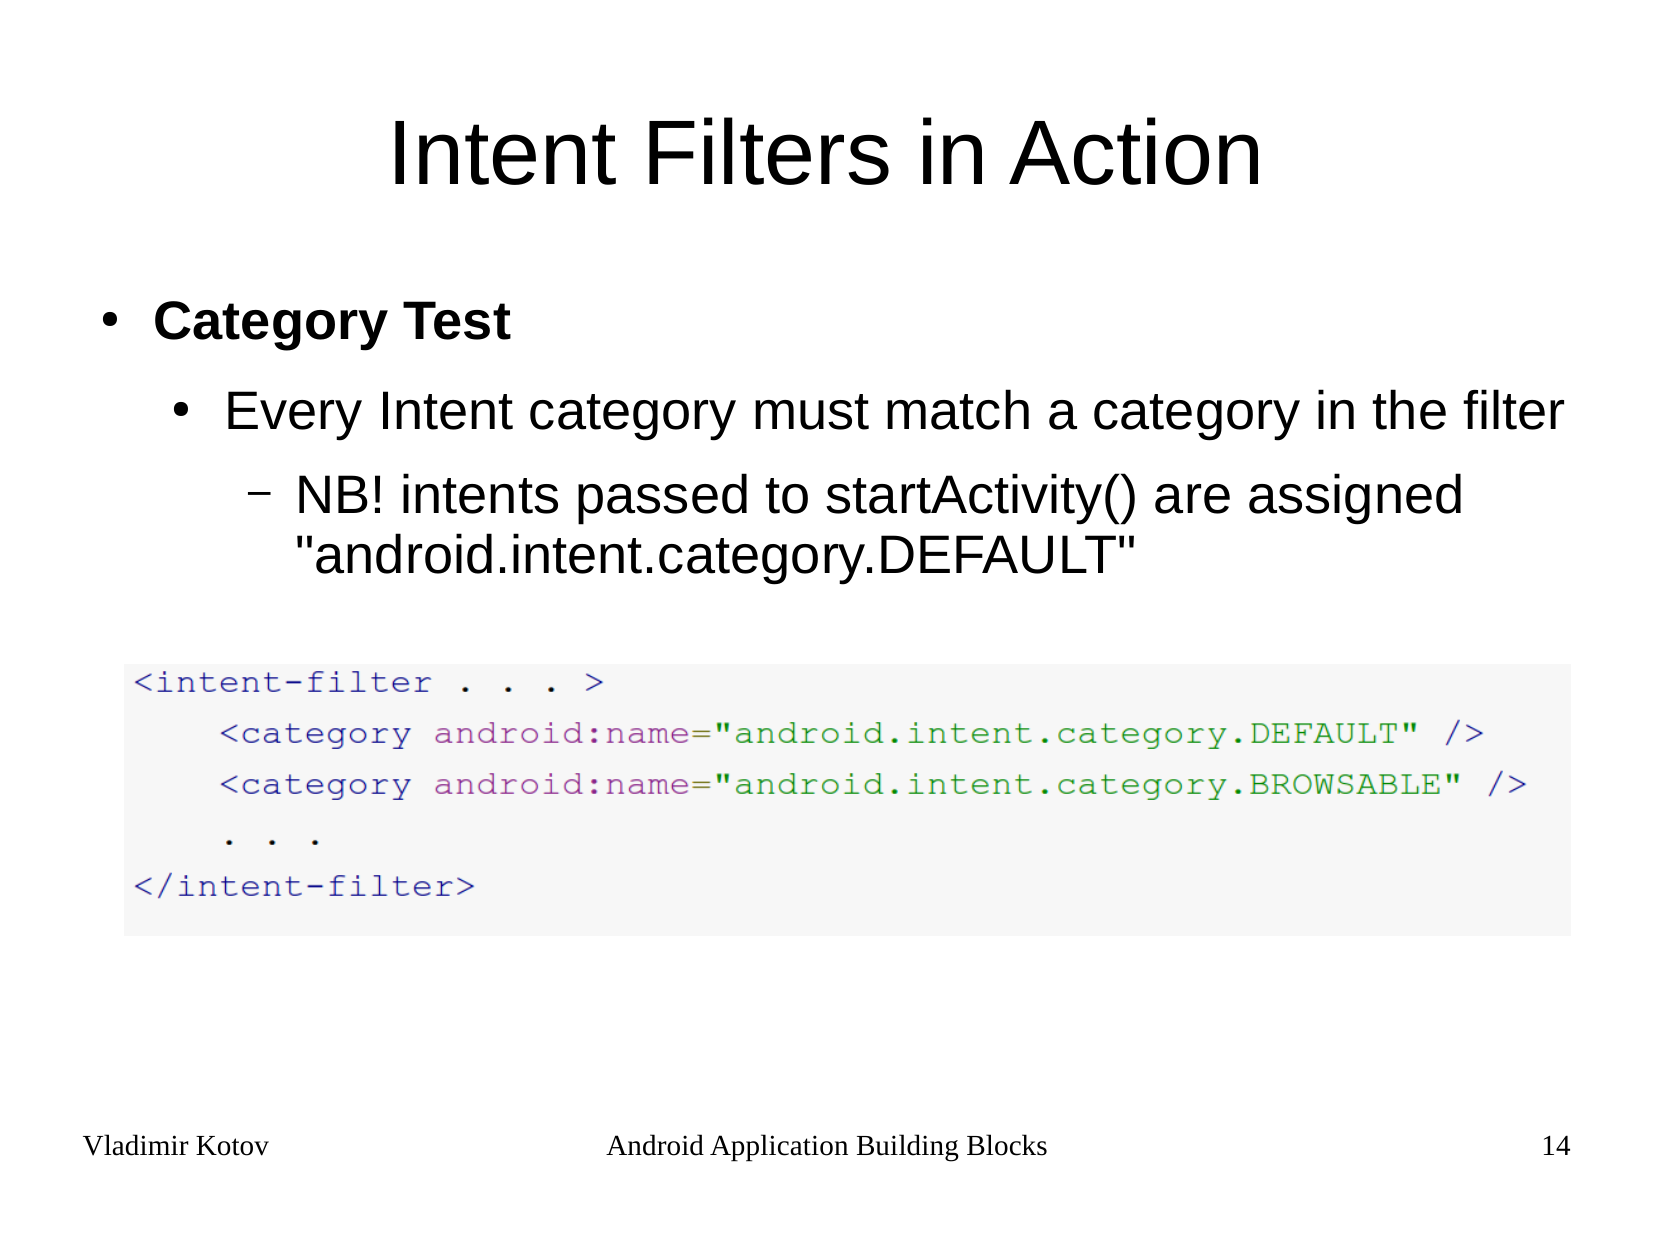

# Intent Filters in Action
Category Test
Every Intent category must match a category in the filter
NB! intents passed to startActivity() are assigned "android.intent.category.DEFAULT"
Vladimir Kotov
Android Application Building Blocks
14